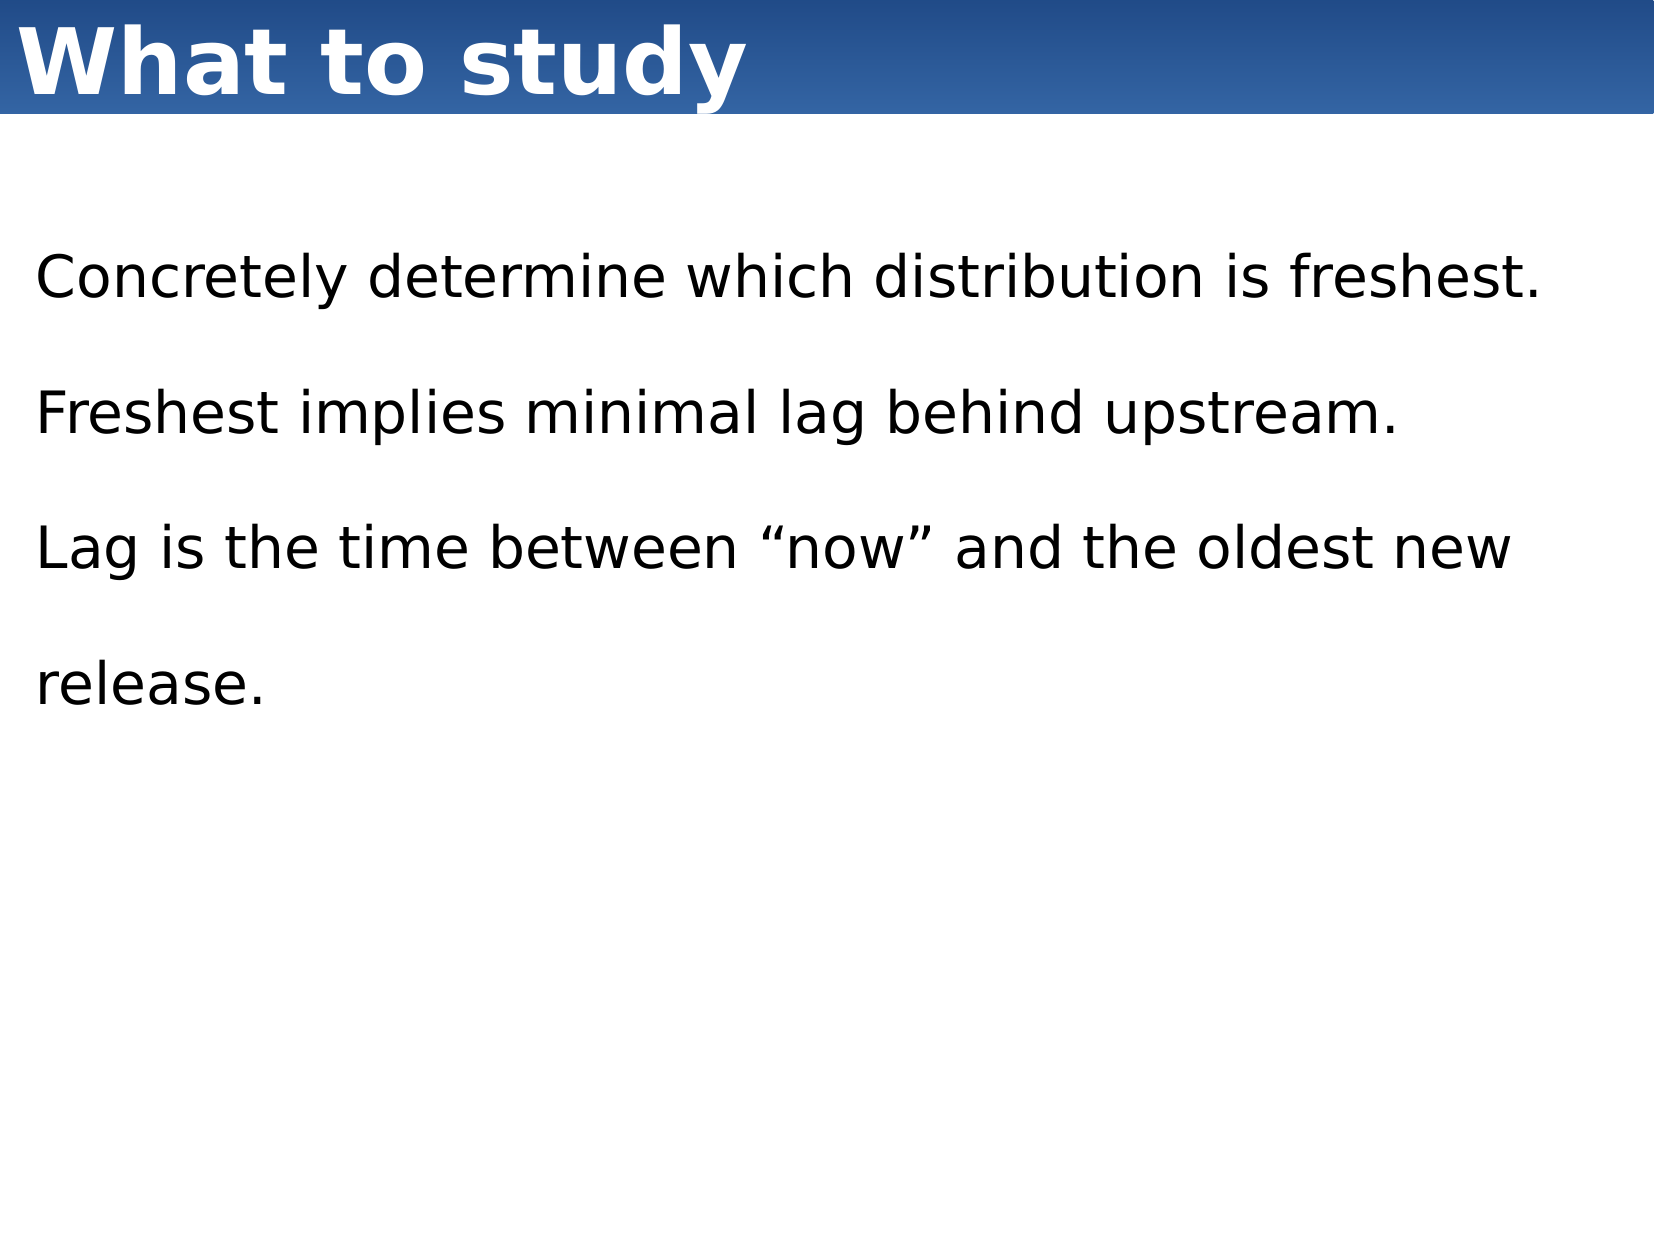

What to study
Concretely determine which distribution is freshest.
Freshest implies minimal lag behind upstream.
Lag is the time between “now” and the oldest new release.